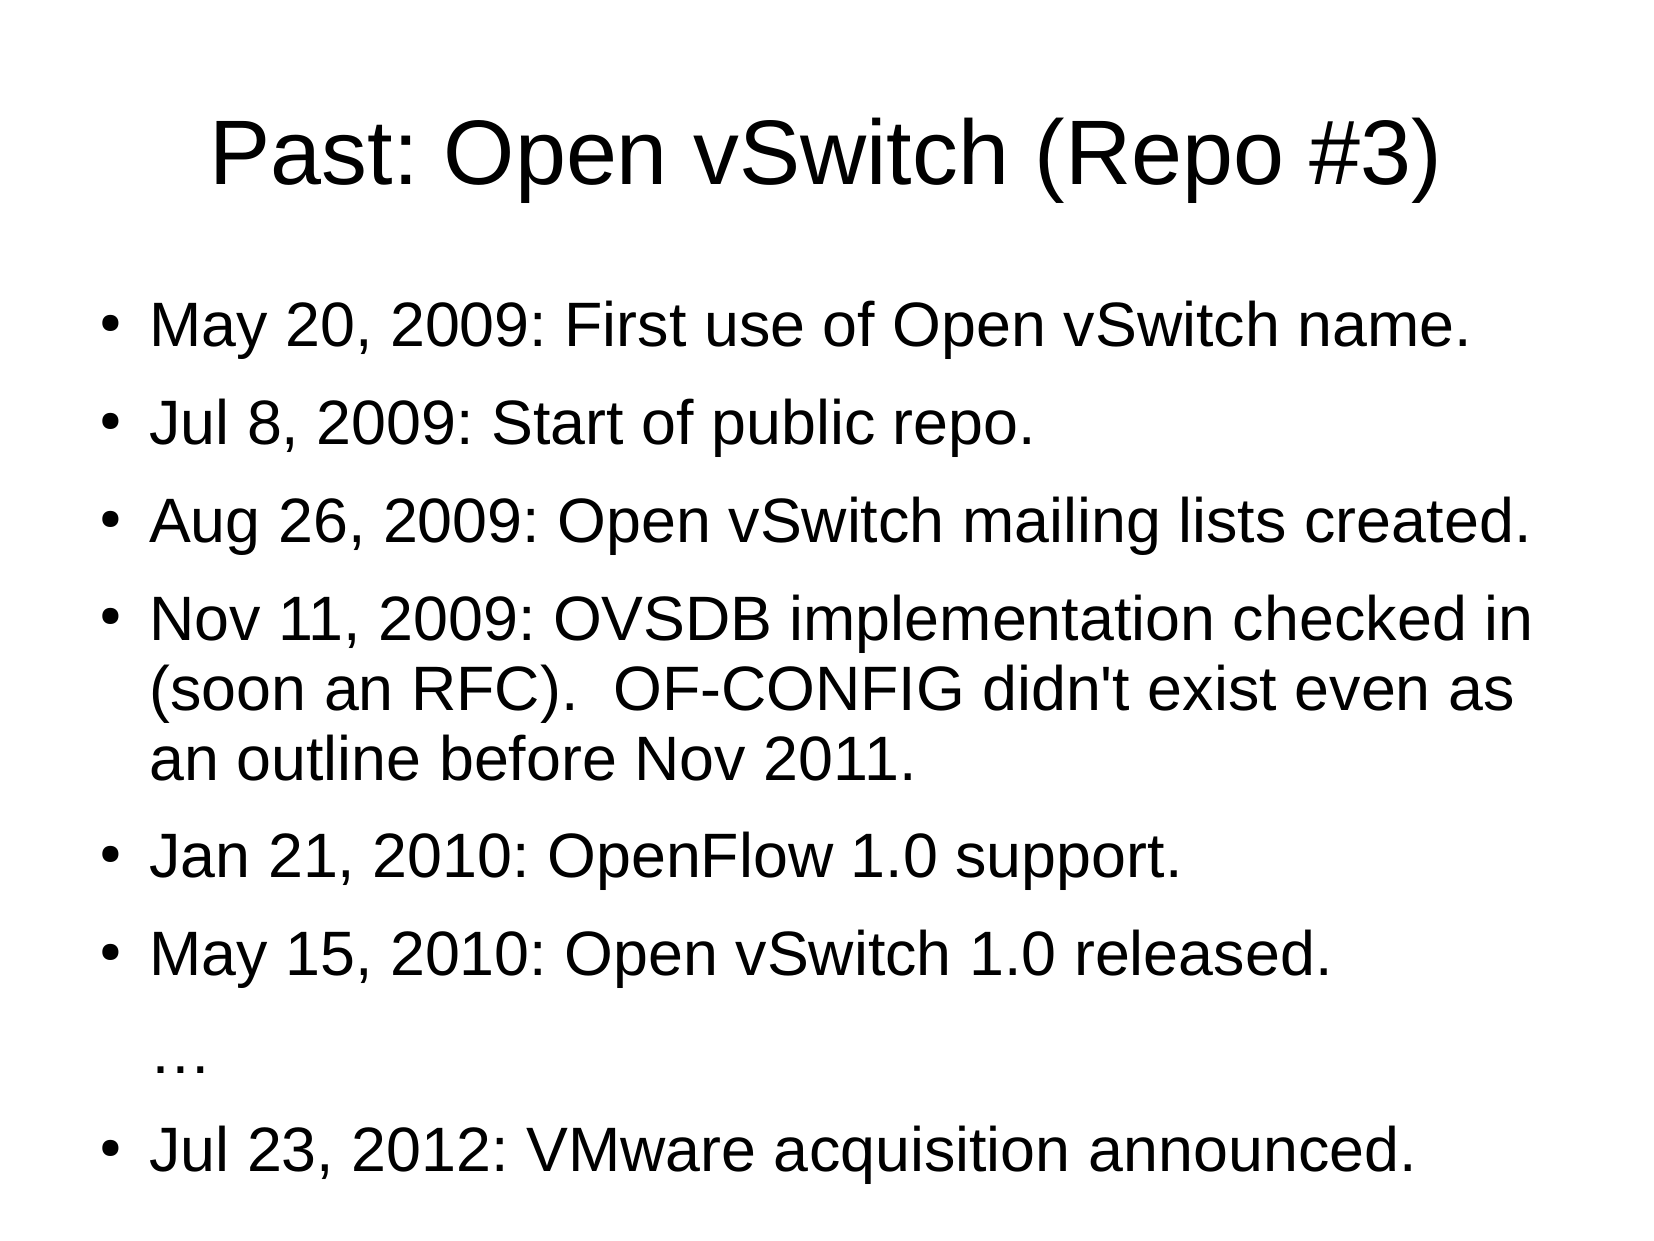

# Past: Open vSwitch (Repo #3)
May 20, 2009: First use of Open vSwitch name.
Jul 8, 2009: Start of public repo.
Aug 26, 2009: Open vSwitch mailing lists created.
Nov 11, 2009: OVSDB implementation checked in (soon an RFC). OF-CONFIG didn't exist even as an outline before Nov 2011.
Jan 21, 2010: OpenFlow 1.0 support.
May 15, 2010: Open vSwitch 1.0 released.
…
Jul 23, 2012: VMware acquisition announced.